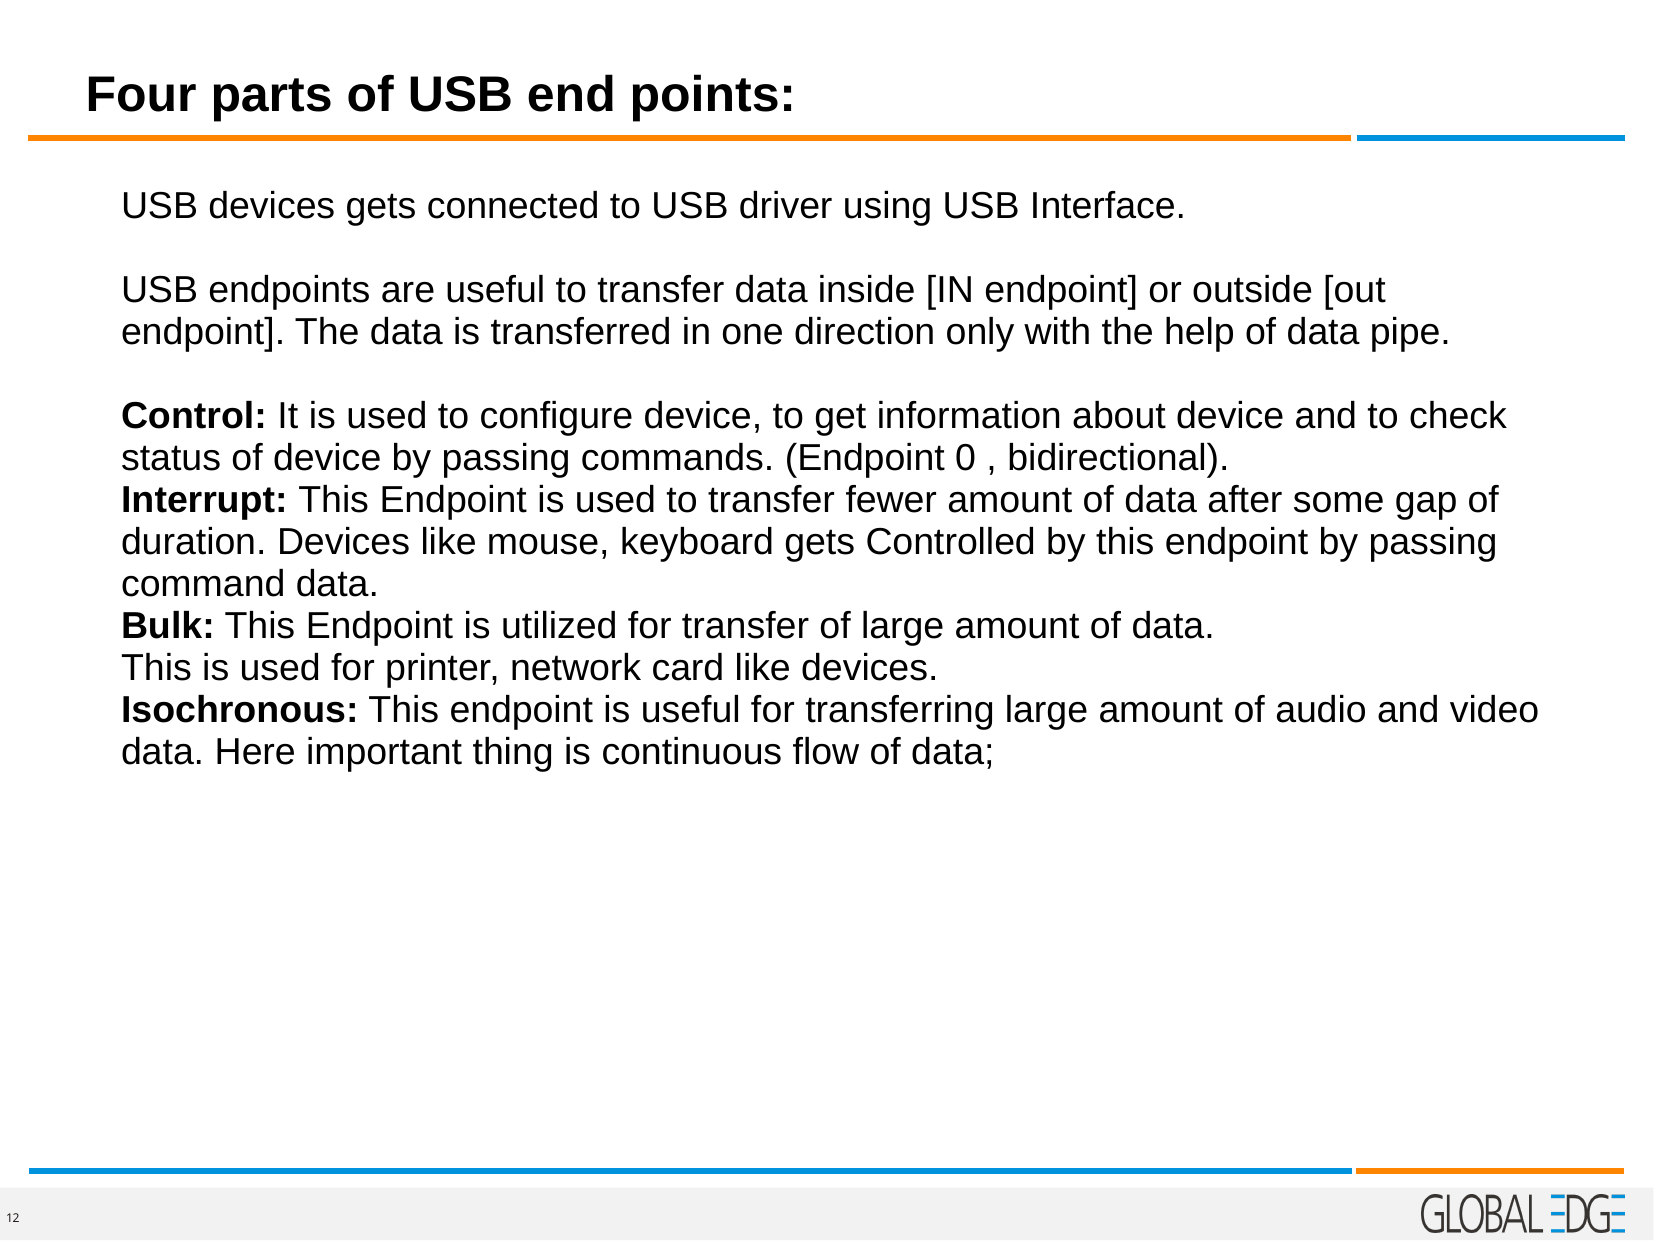

Four parts of USB end points:
USB devices gets connected to USB driver using USB Interface.
USB endpoints are useful to transfer data inside [IN endpoint] or outside [out endpoint]. The data is transferred in one direction only with the help of data pipe.
Control: It is used to configure device, to get information about device and to check status of device by passing commands. (Endpoint 0 , bidirectional).
Interrupt: This Endpoint is used to transfer fewer amount of data after some gap of
duration. Devices like mouse, keyboard gets Controlled by this endpoint by passing
command data.
Bulk: This Endpoint is utilized for transfer of large amount of data.
This is used for printer, network card like devices.
Isochronous: This endpoint is useful for transferring large amount of audio and video
data. Here important thing is continuous flow of data;